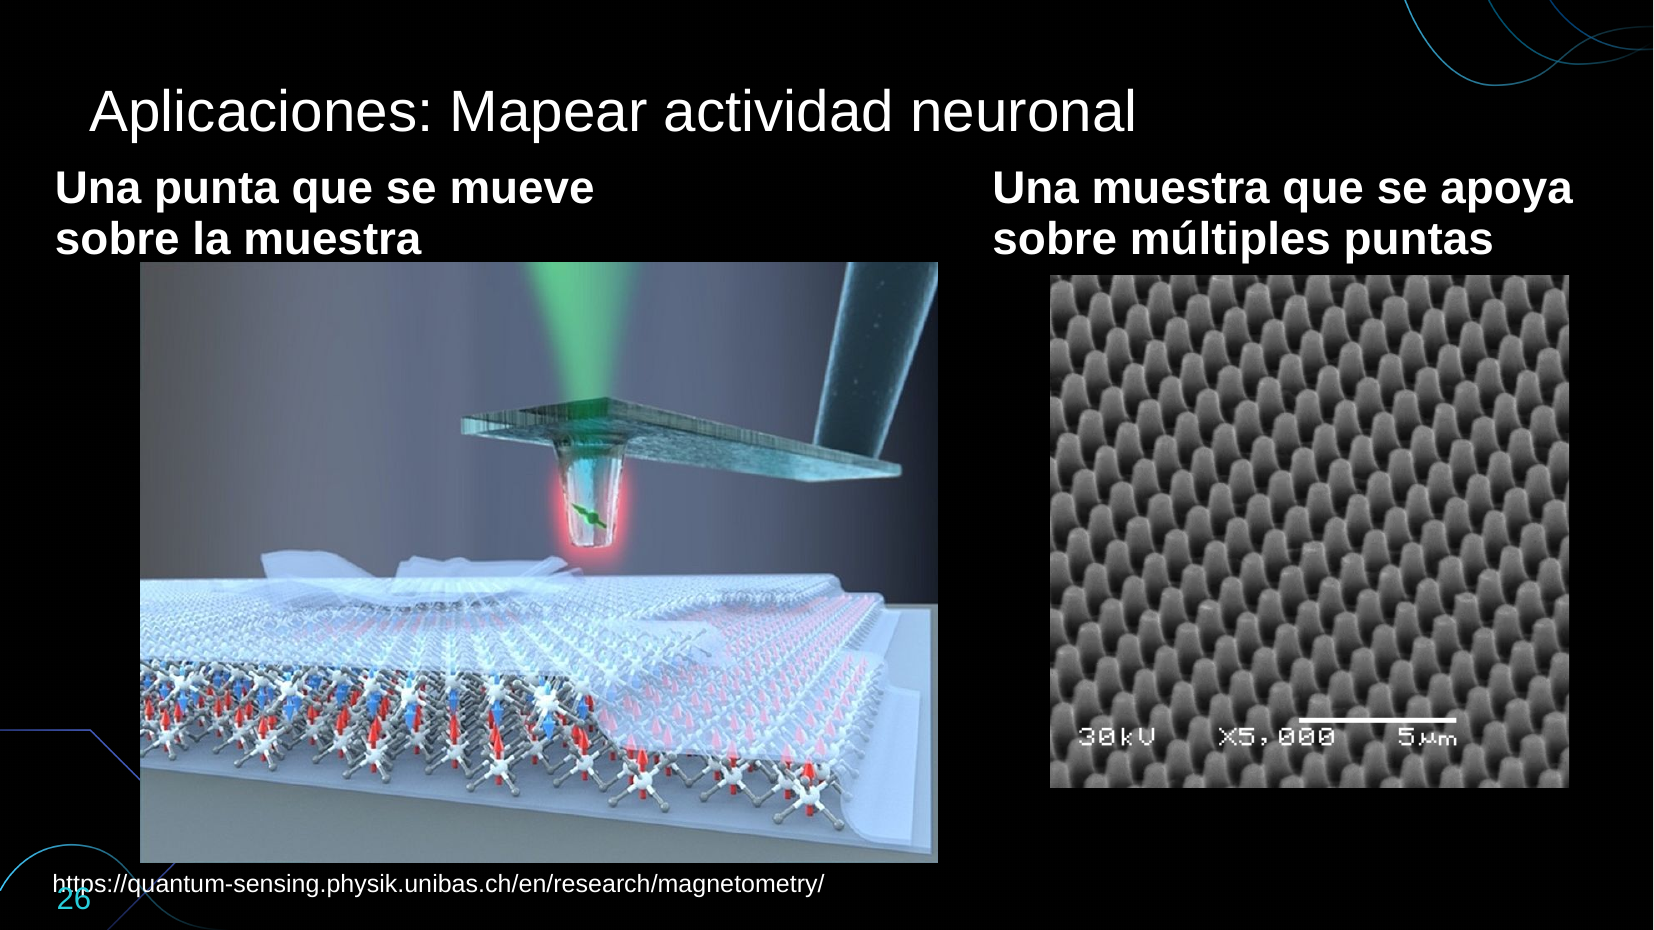

Aplicaciones: Mapear actividad neuronal
Una muestra que se apoya sobre múltiples puntas
Una punta que se mueve sobre la muestra
https://quantum-sensing.physik.unibas.ch/en/research/magnetometry/